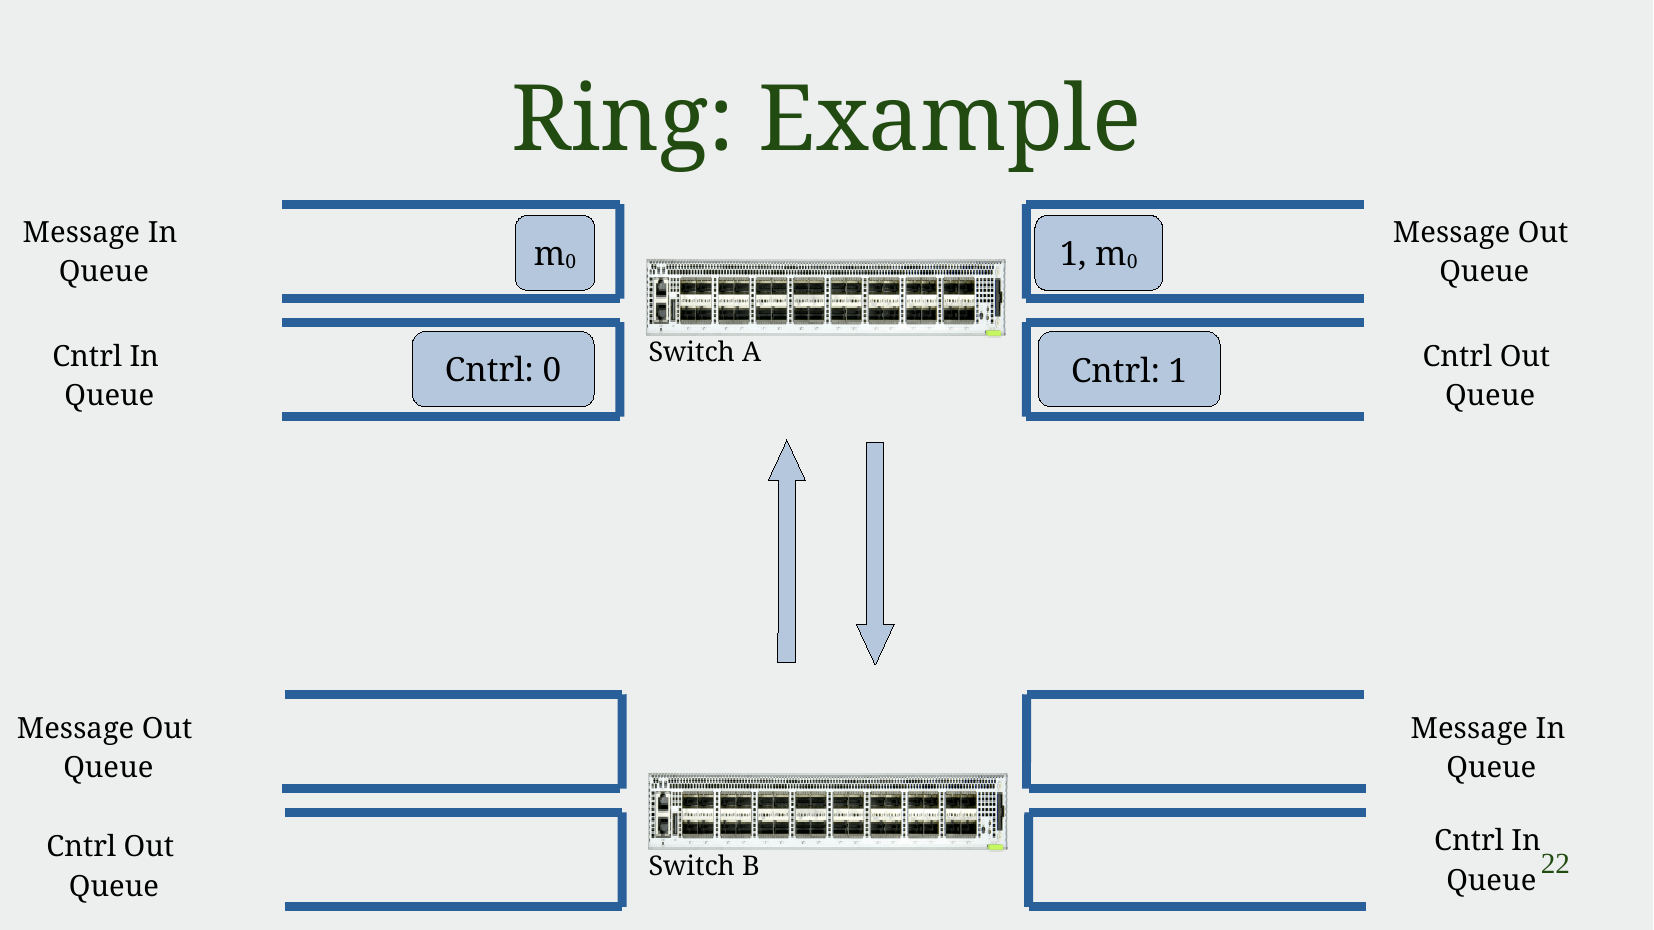

# Ring: Example
Message In
Queue
Message Out
Queue
m0
1, m0
Switch A
Cntrl In
Queue
Cntrl Out
Queue
Cntrl: 0
Cntrl: 1
Message Out
Queue
Message In
Queue
Cntrl In
Queue
Cntrl Out
Queue
Switch B
22